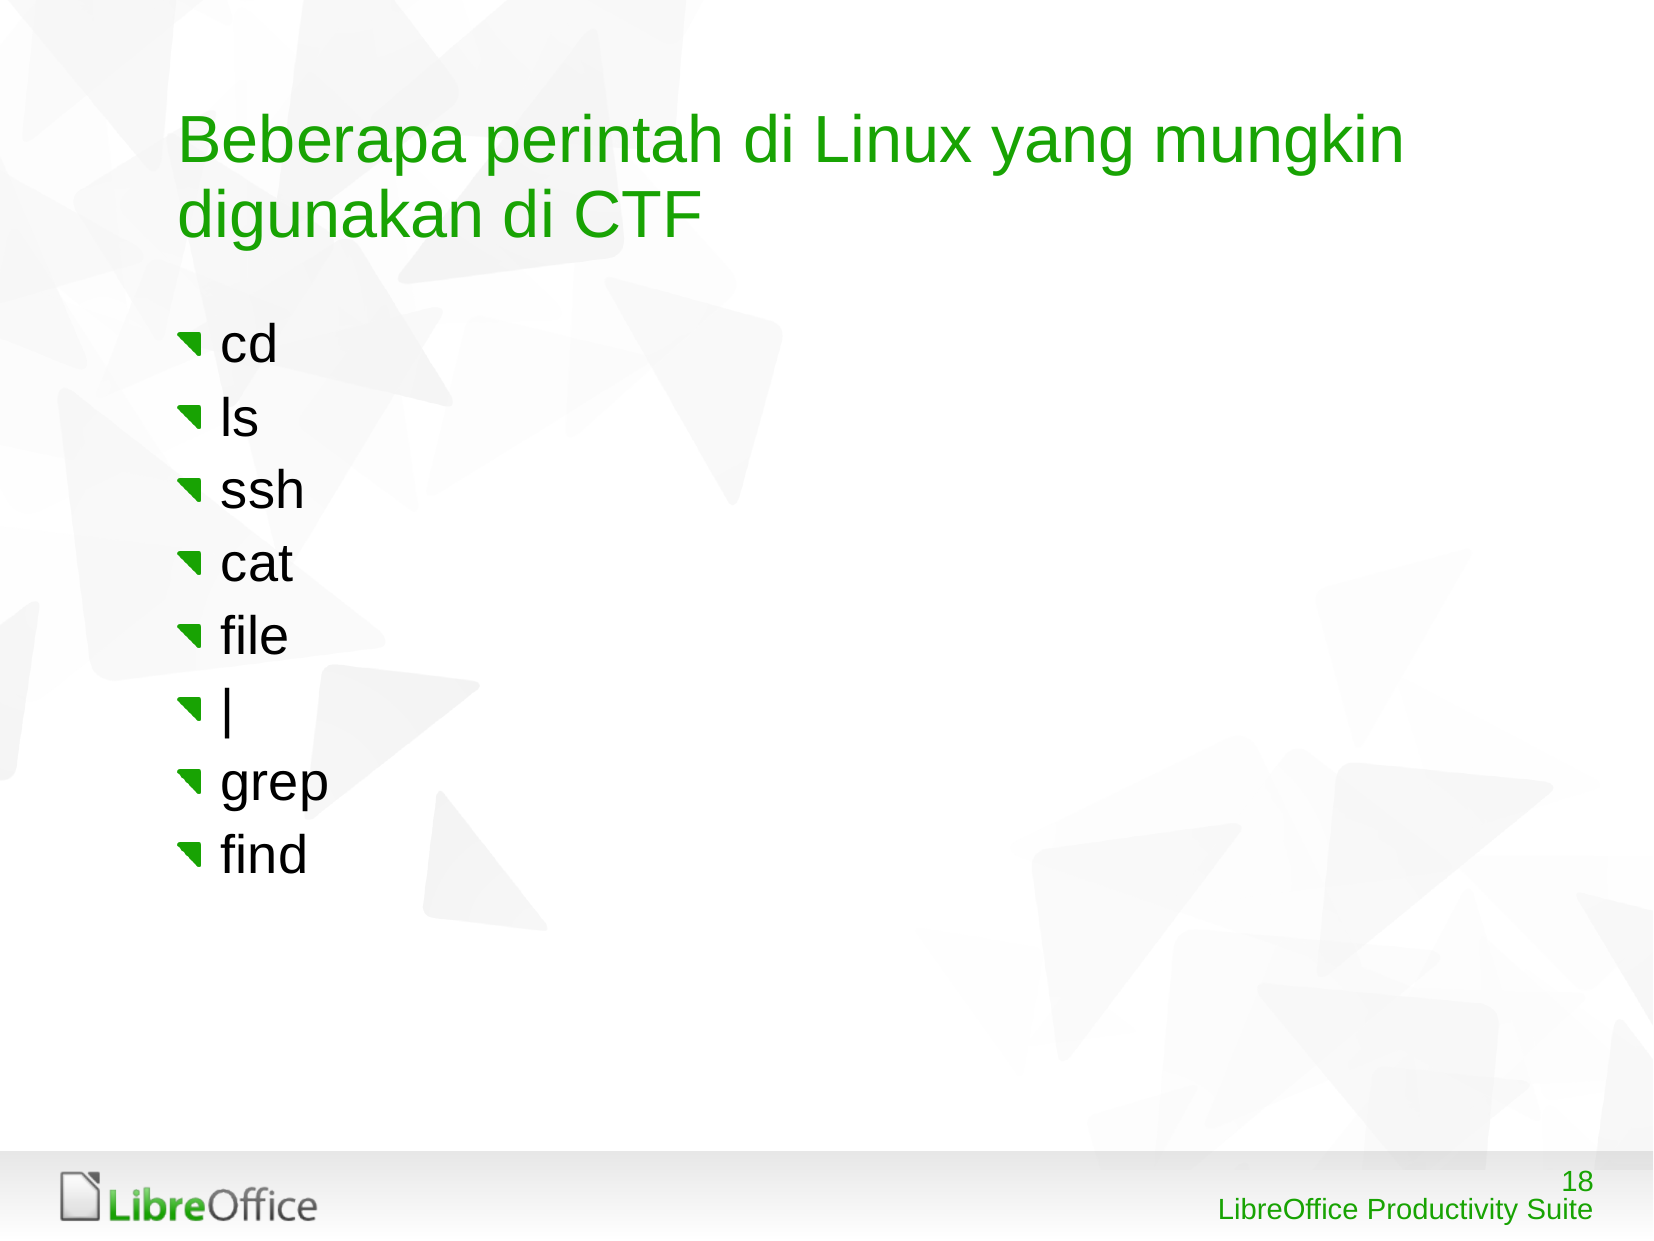

# Beberapa perintah di Linux yang mungkin digunakan di CTF
cd
ls
ssh
cat
file
|
grep
find
18
LibreOffice Productivity Suite